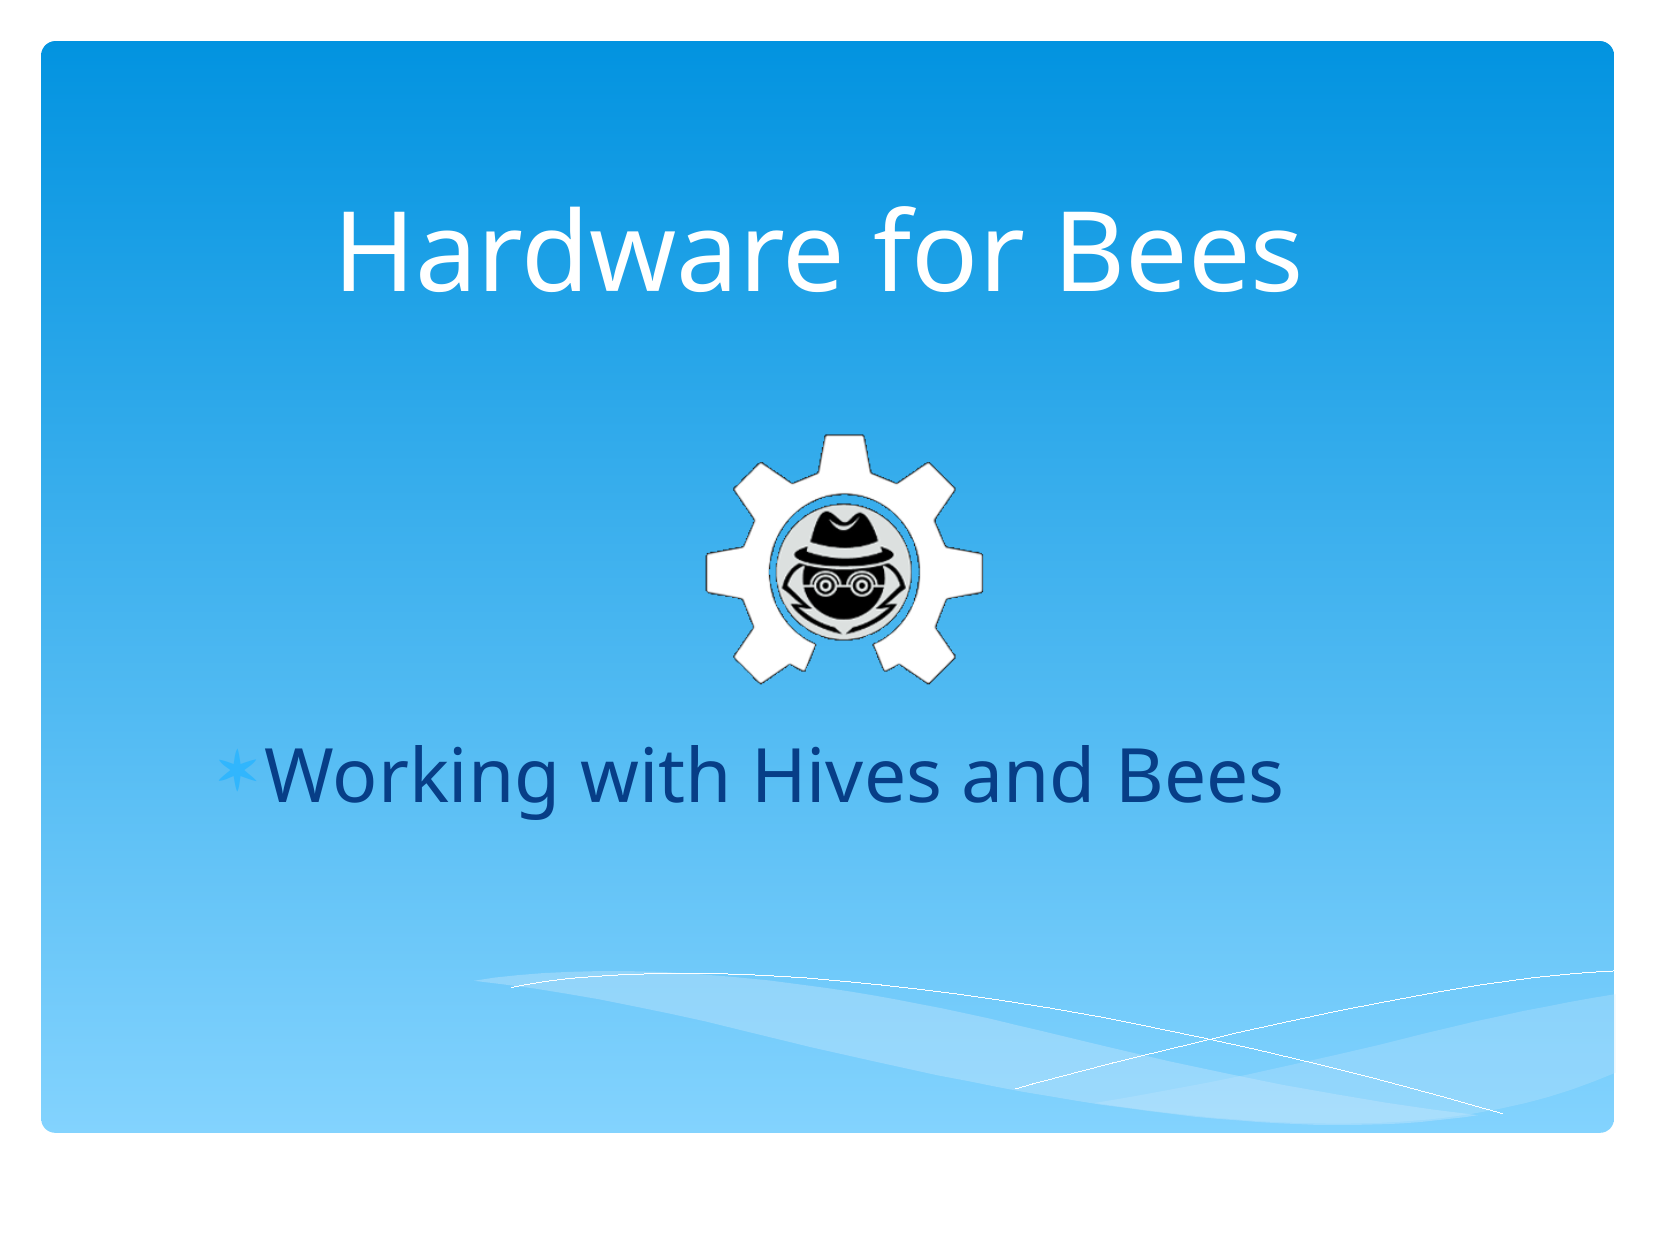

# Hardware for Bees
Working with Hives and Bees